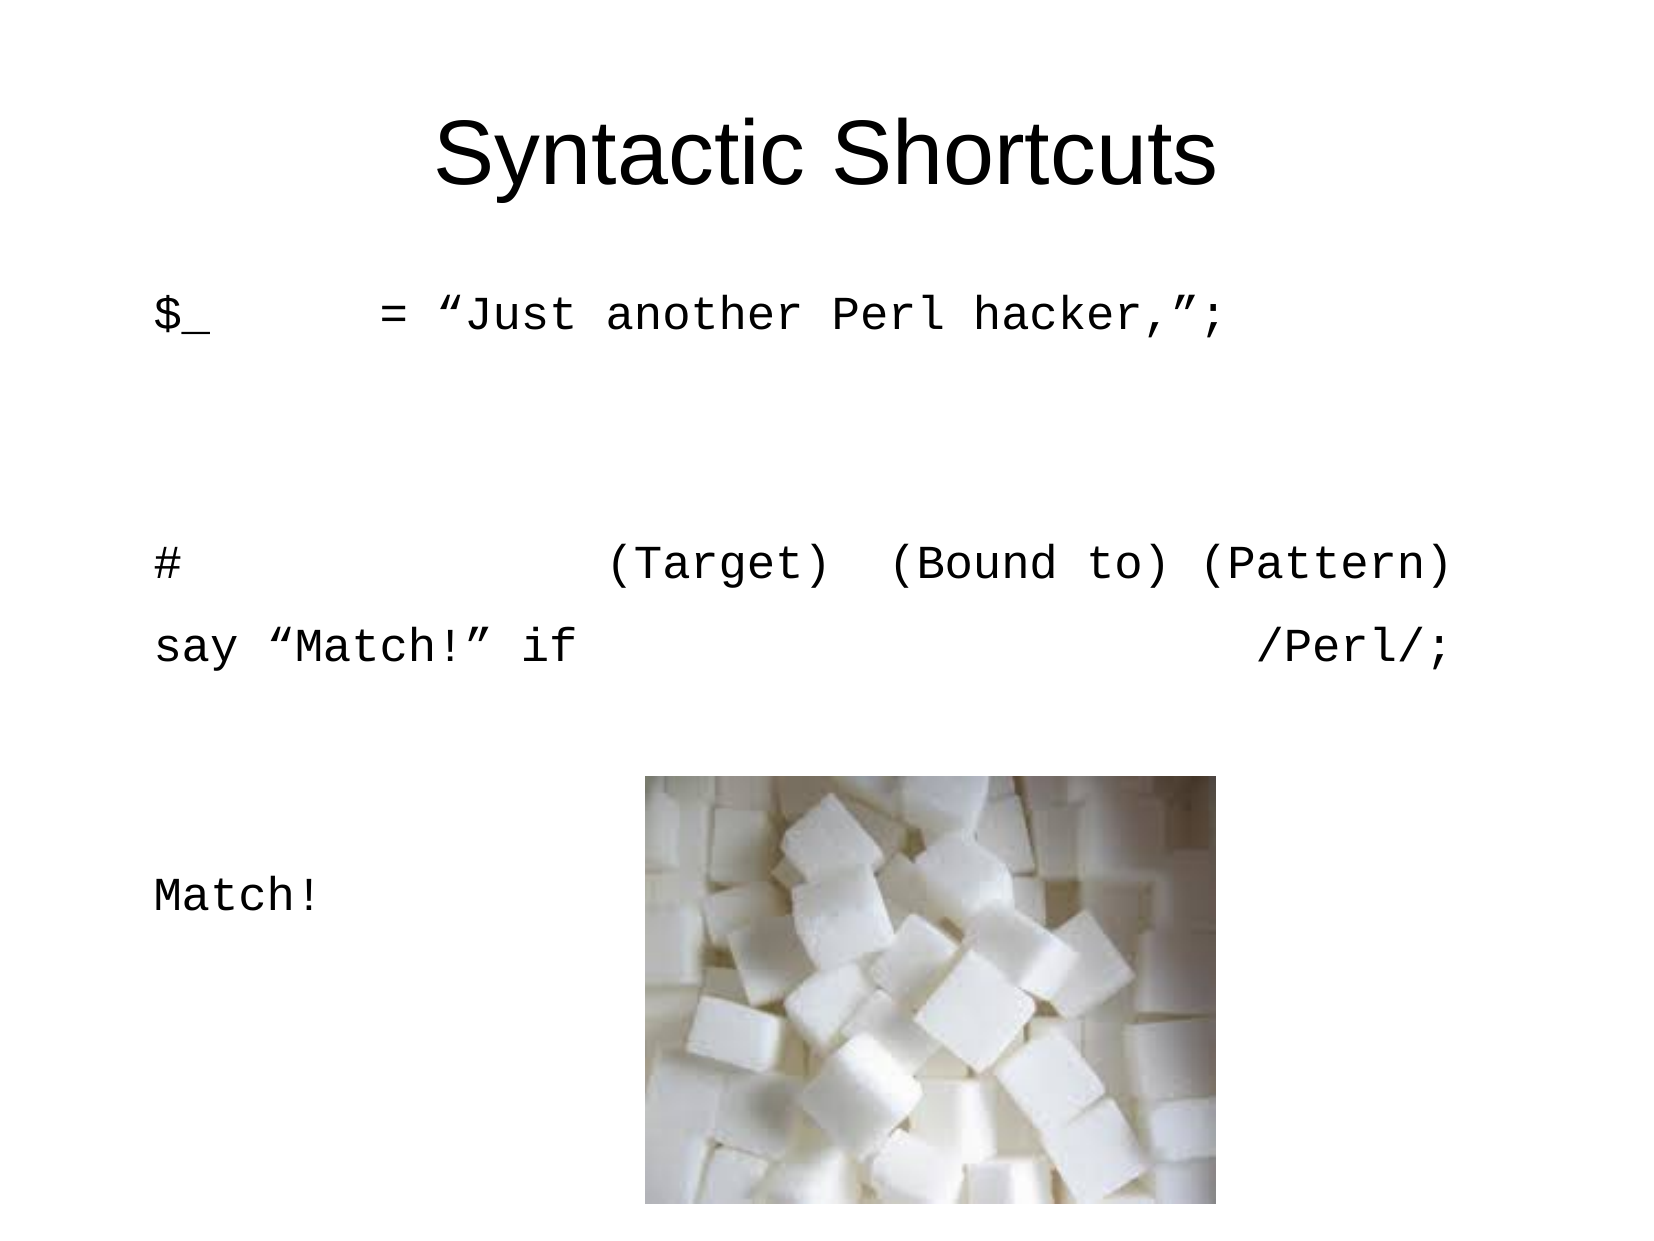

# Syntactic Shortcuts
$_ = “Just another Perl hacker,”;
# (Target) (Bound to) (Pattern)
say “Match!” if /Perl/;
Match!